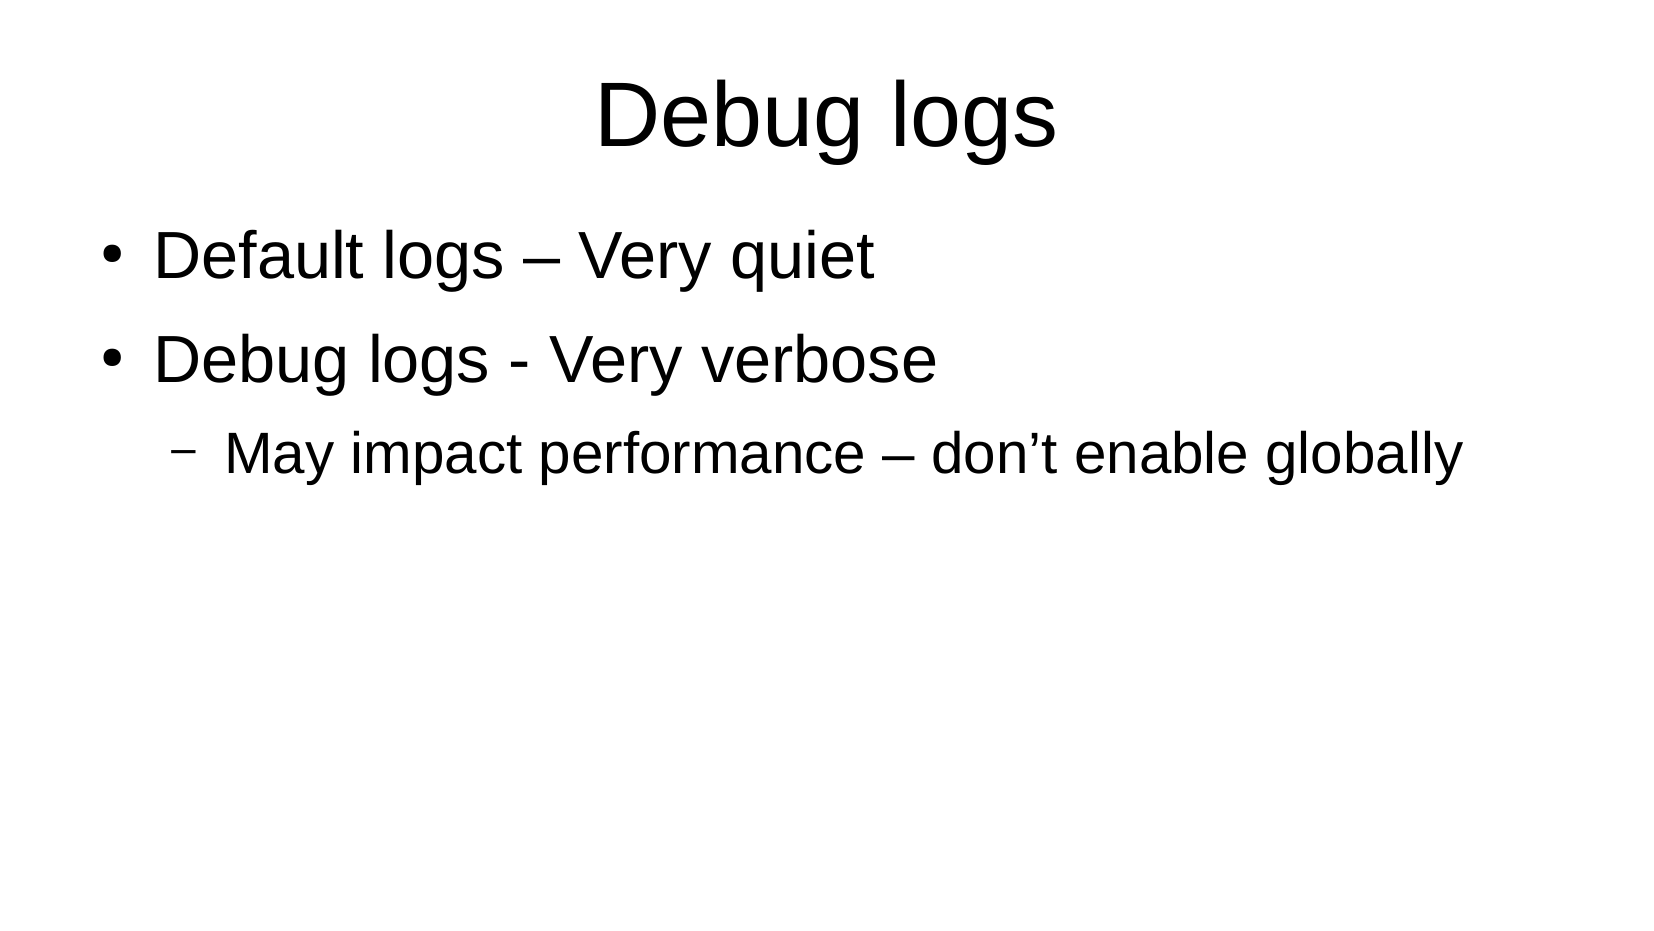

# Debug logs
Default logs – Very quiet
Debug logs - Very verbose
May impact performance – don’t enable globally